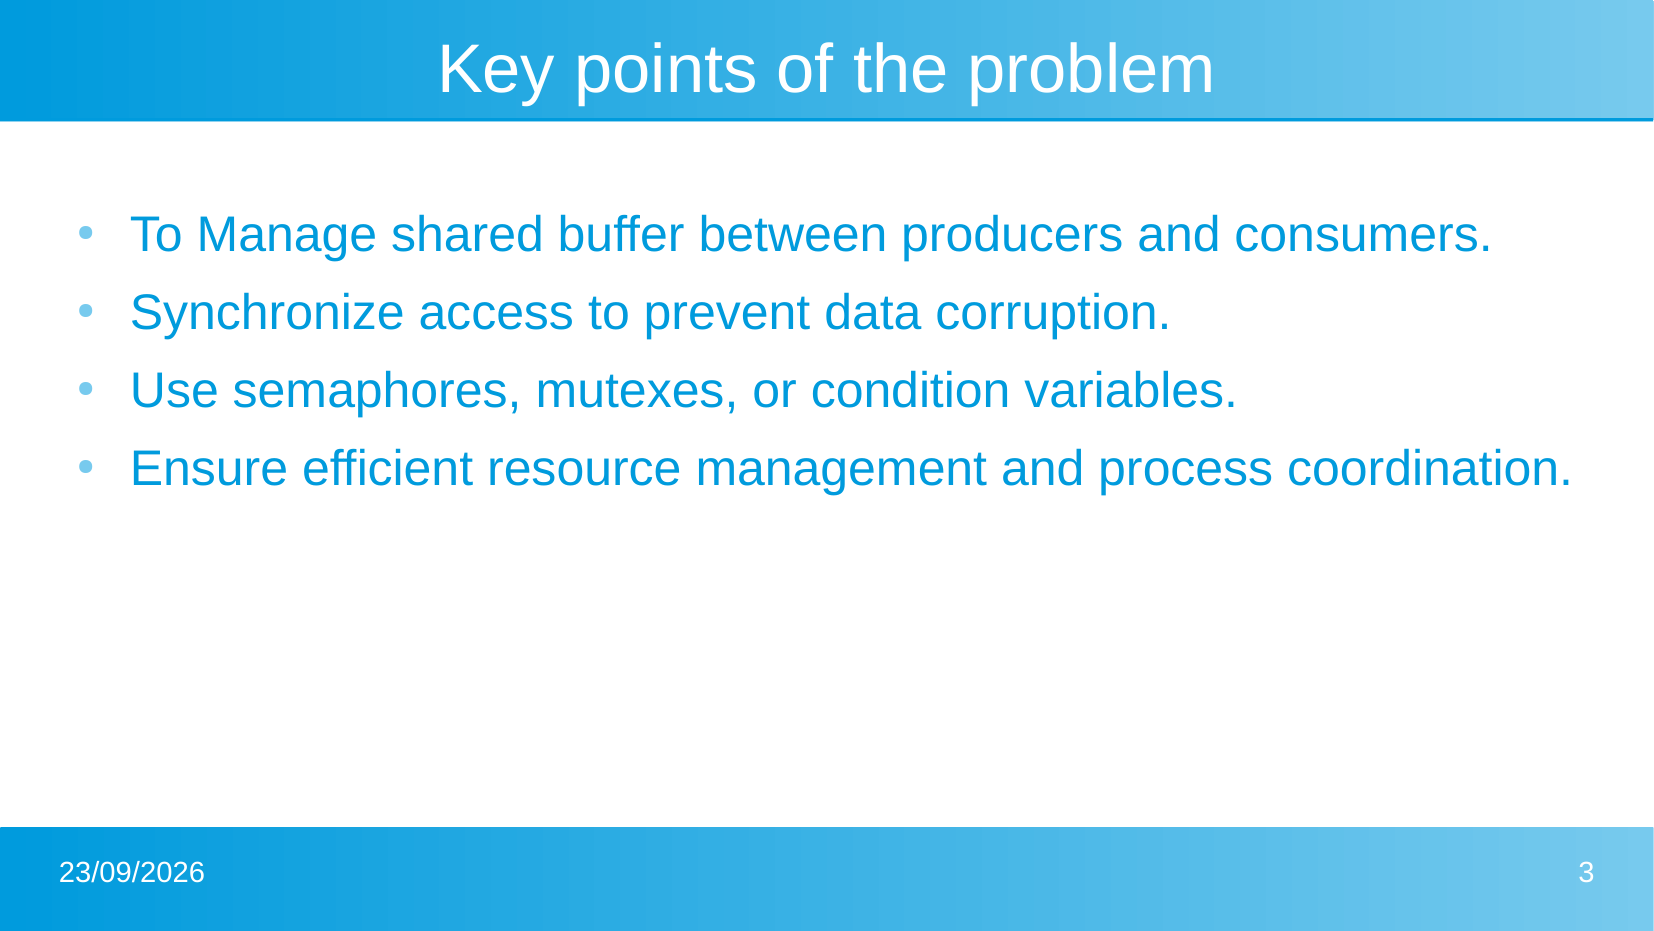

# Key points of the problem
To Manage shared buffer between producers and consumers.
Synchronize access to prevent data corruption.
Use semaphores, mutexes, or condition variables.
Ensure efficient resource management and process coordination.
3